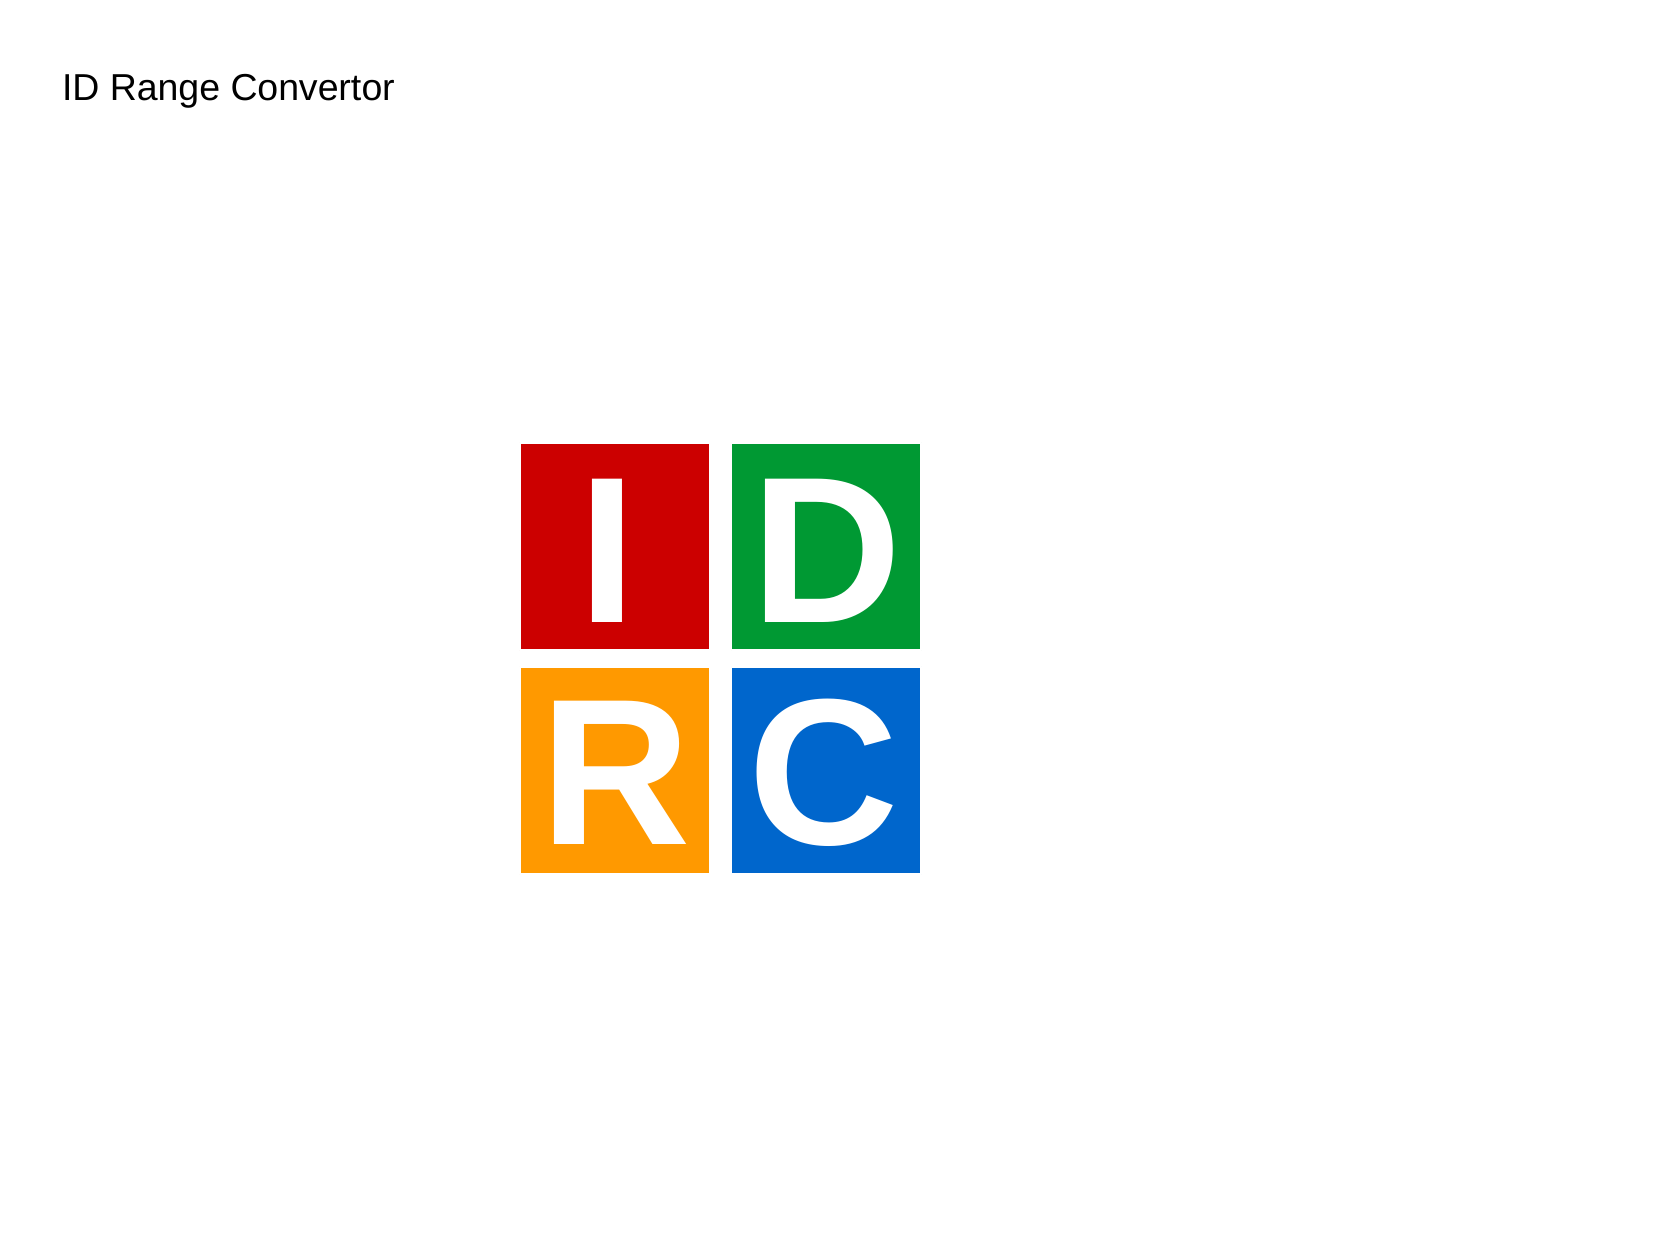

ID Range Convertor
 I D
R C